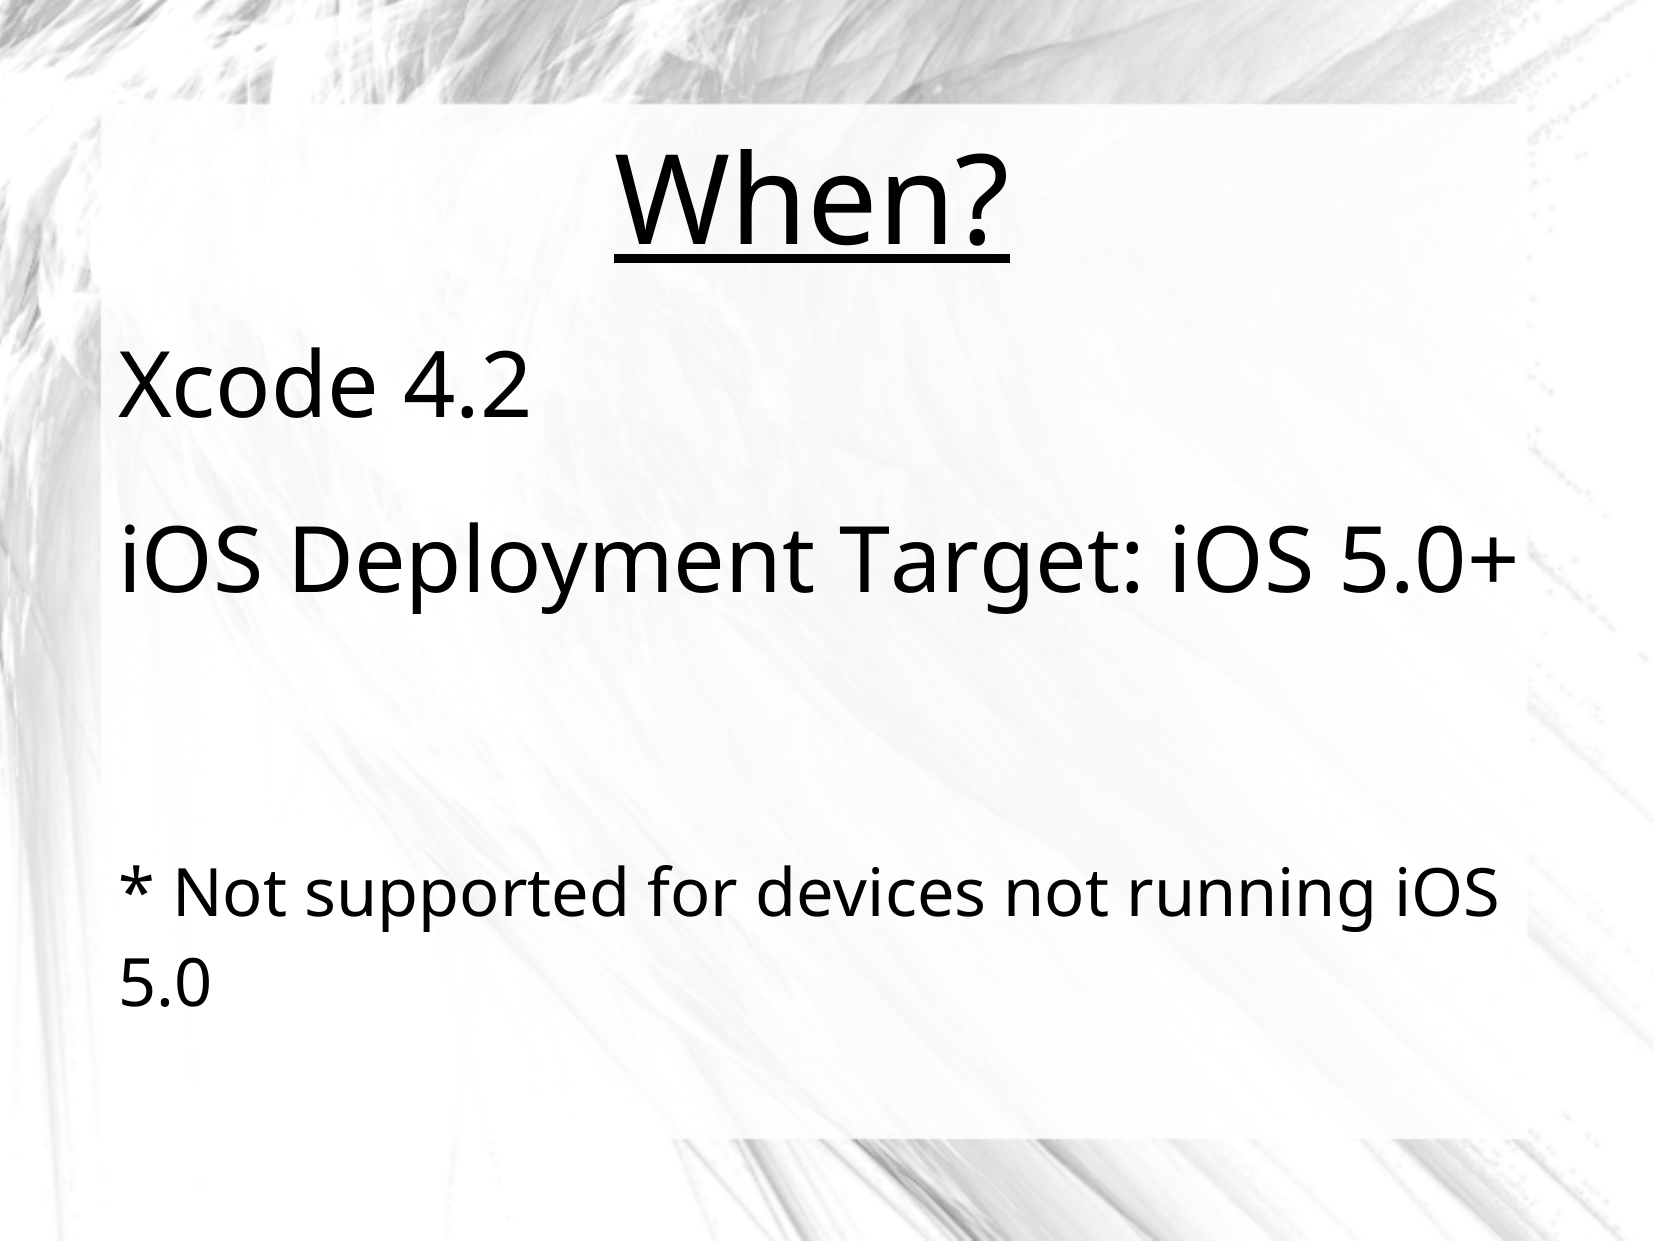

# When?
Xcode 4.2
iOS Deployment Target: iOS 5.0+
* Not supported for devices not running iOS 5.0